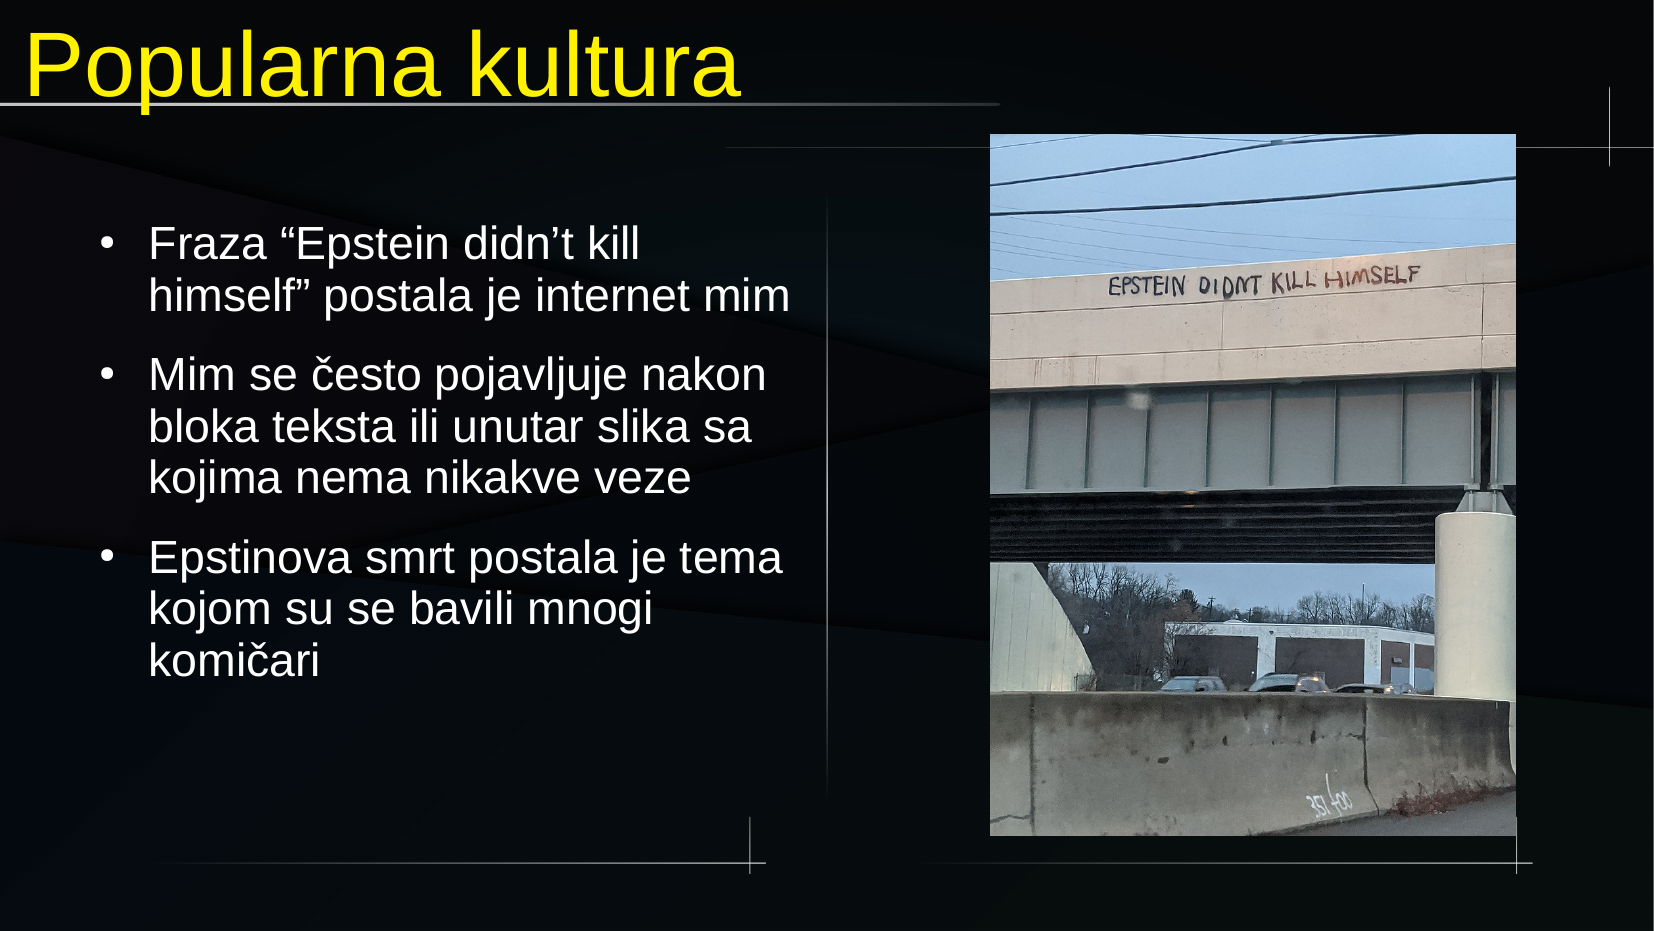

# Popularna kultura
Fraza “Epstein didn’t kill himself” postala je internet mim
Mim se često pojavljuje nakon bloka teksta ili unutar slika sa kojima nema nikakve veze
Epstinova smrt postala je tema kojom su se bavili mnogi komičari